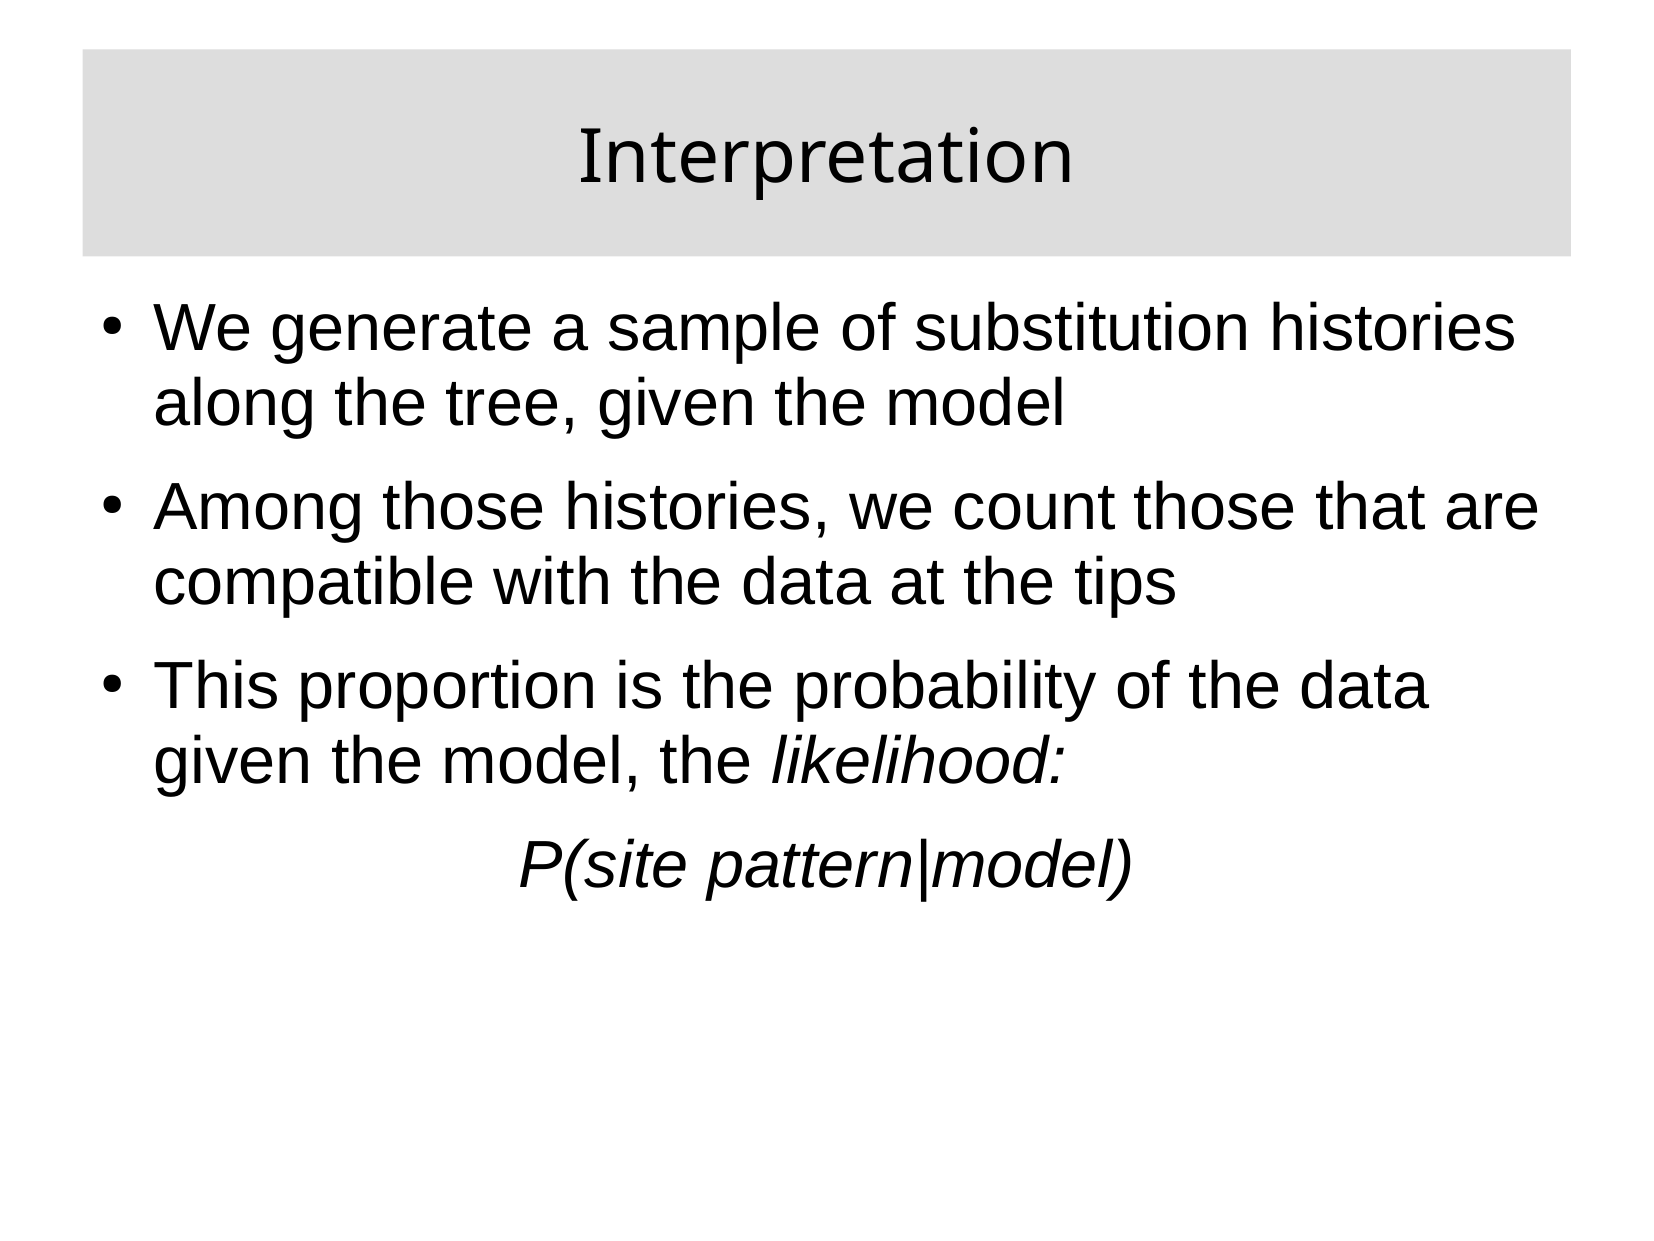

# Interpretation
We generate a sample of substitution histories along the tree, given the model
Among those histories, we count those that are compatible with the data at the tips
This proportion is the probability of the data given the model, the likelihood:
P(site pattern|model)